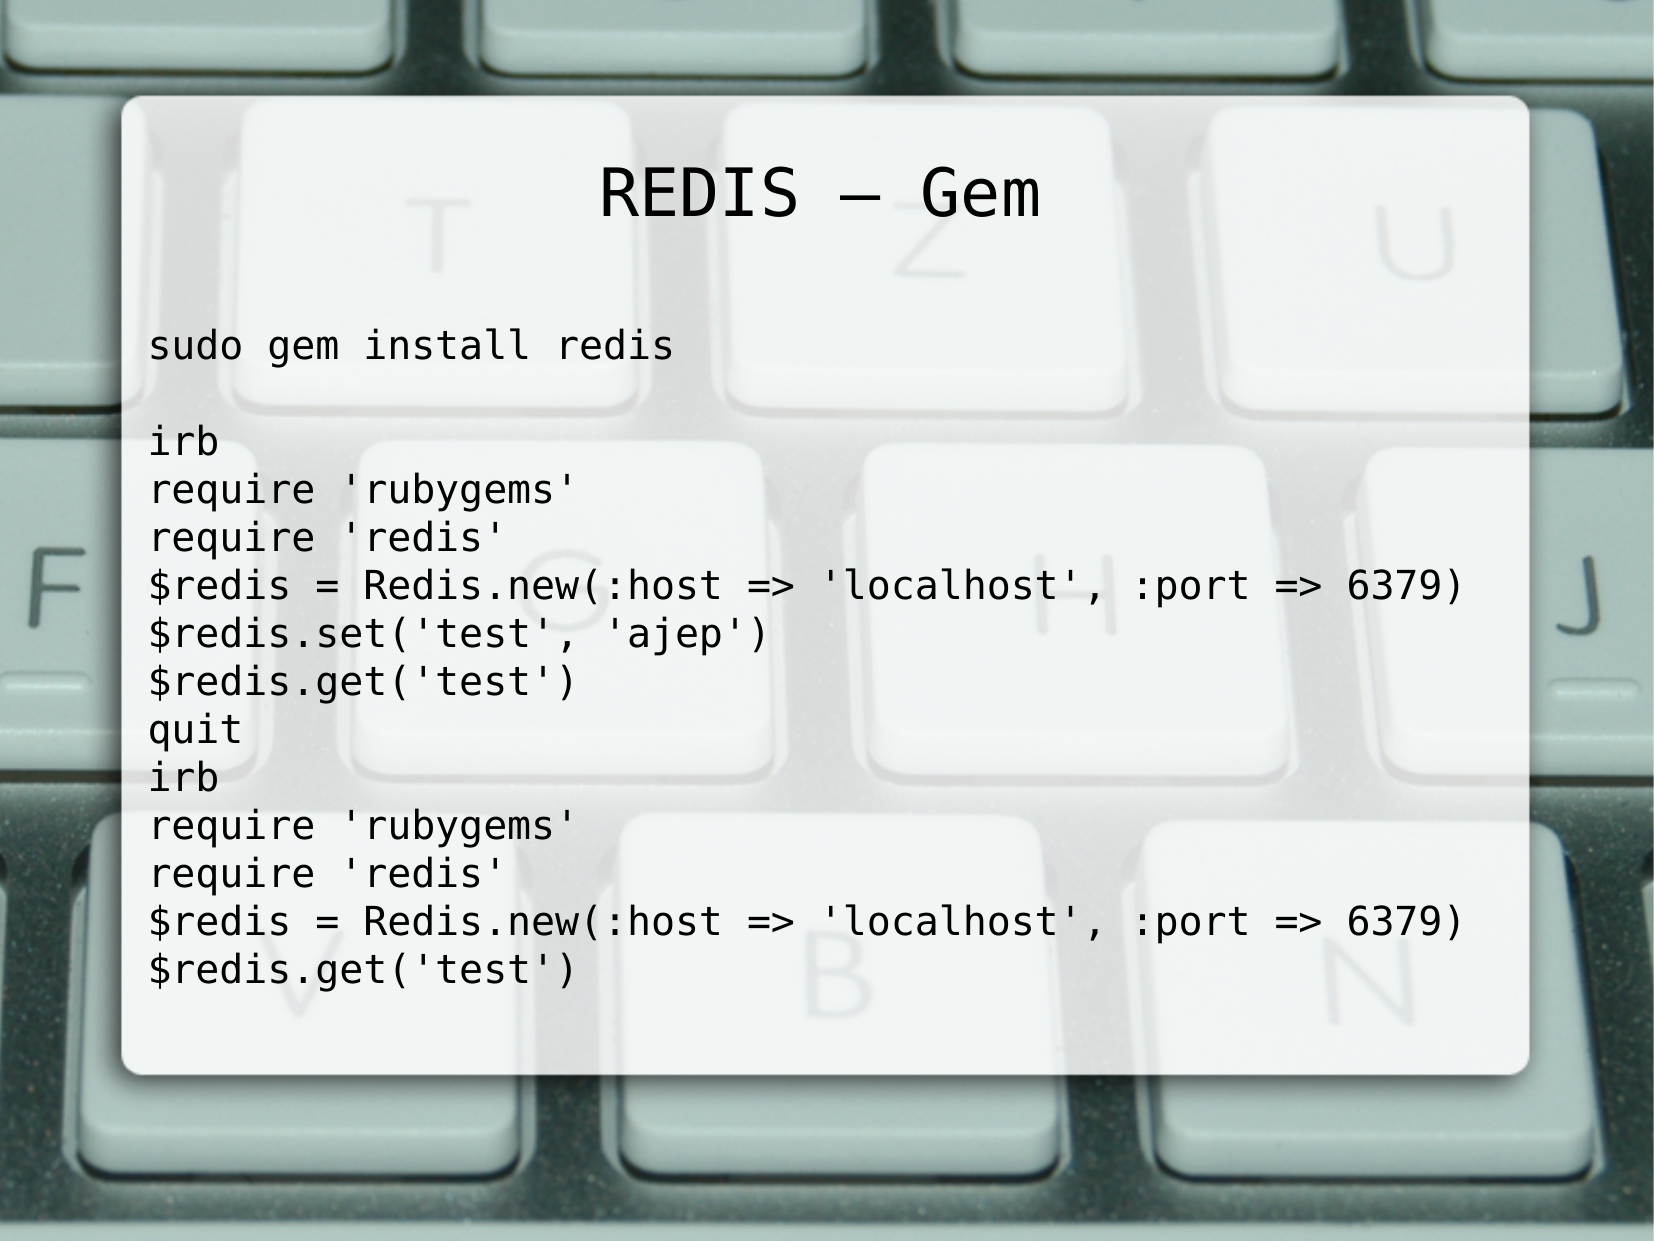

# REDIS – Gem
sudo gem install redis
irb
require 'rubygems'
require 'redis'
$redis = Redis.new(:host => 'localhost', :port => 6379)
$redis.set('test', 'ajep')
$redis.get('test')
quit
irb
require 'rubygems'
require 'redis'
$redis = Redis.new(:host => 'localhost', :port => 6379)
$redis.get('test')